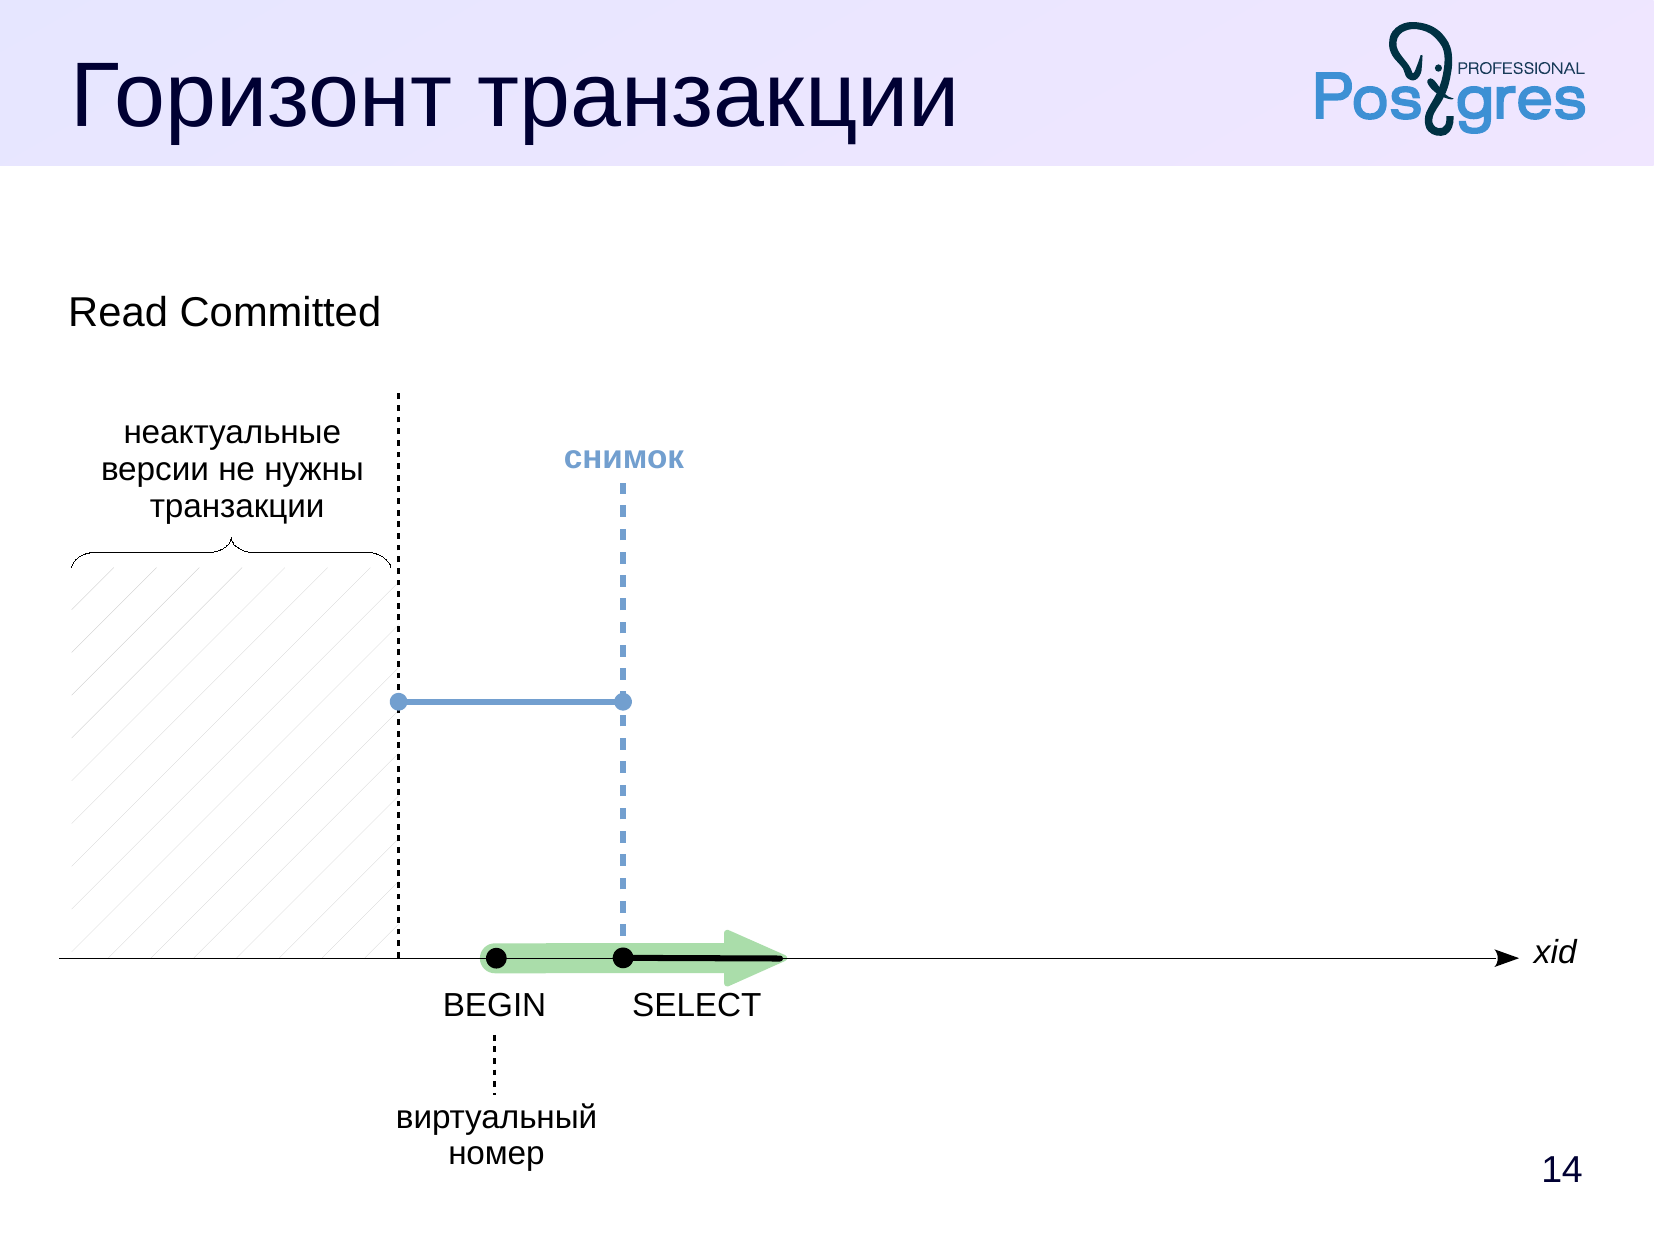

Горизонт транзакции
#
Read Committed
неактуальные
версии не нужны
 транзакции
снимок
xid
BEGIN
SELECT
виртуальный
номер